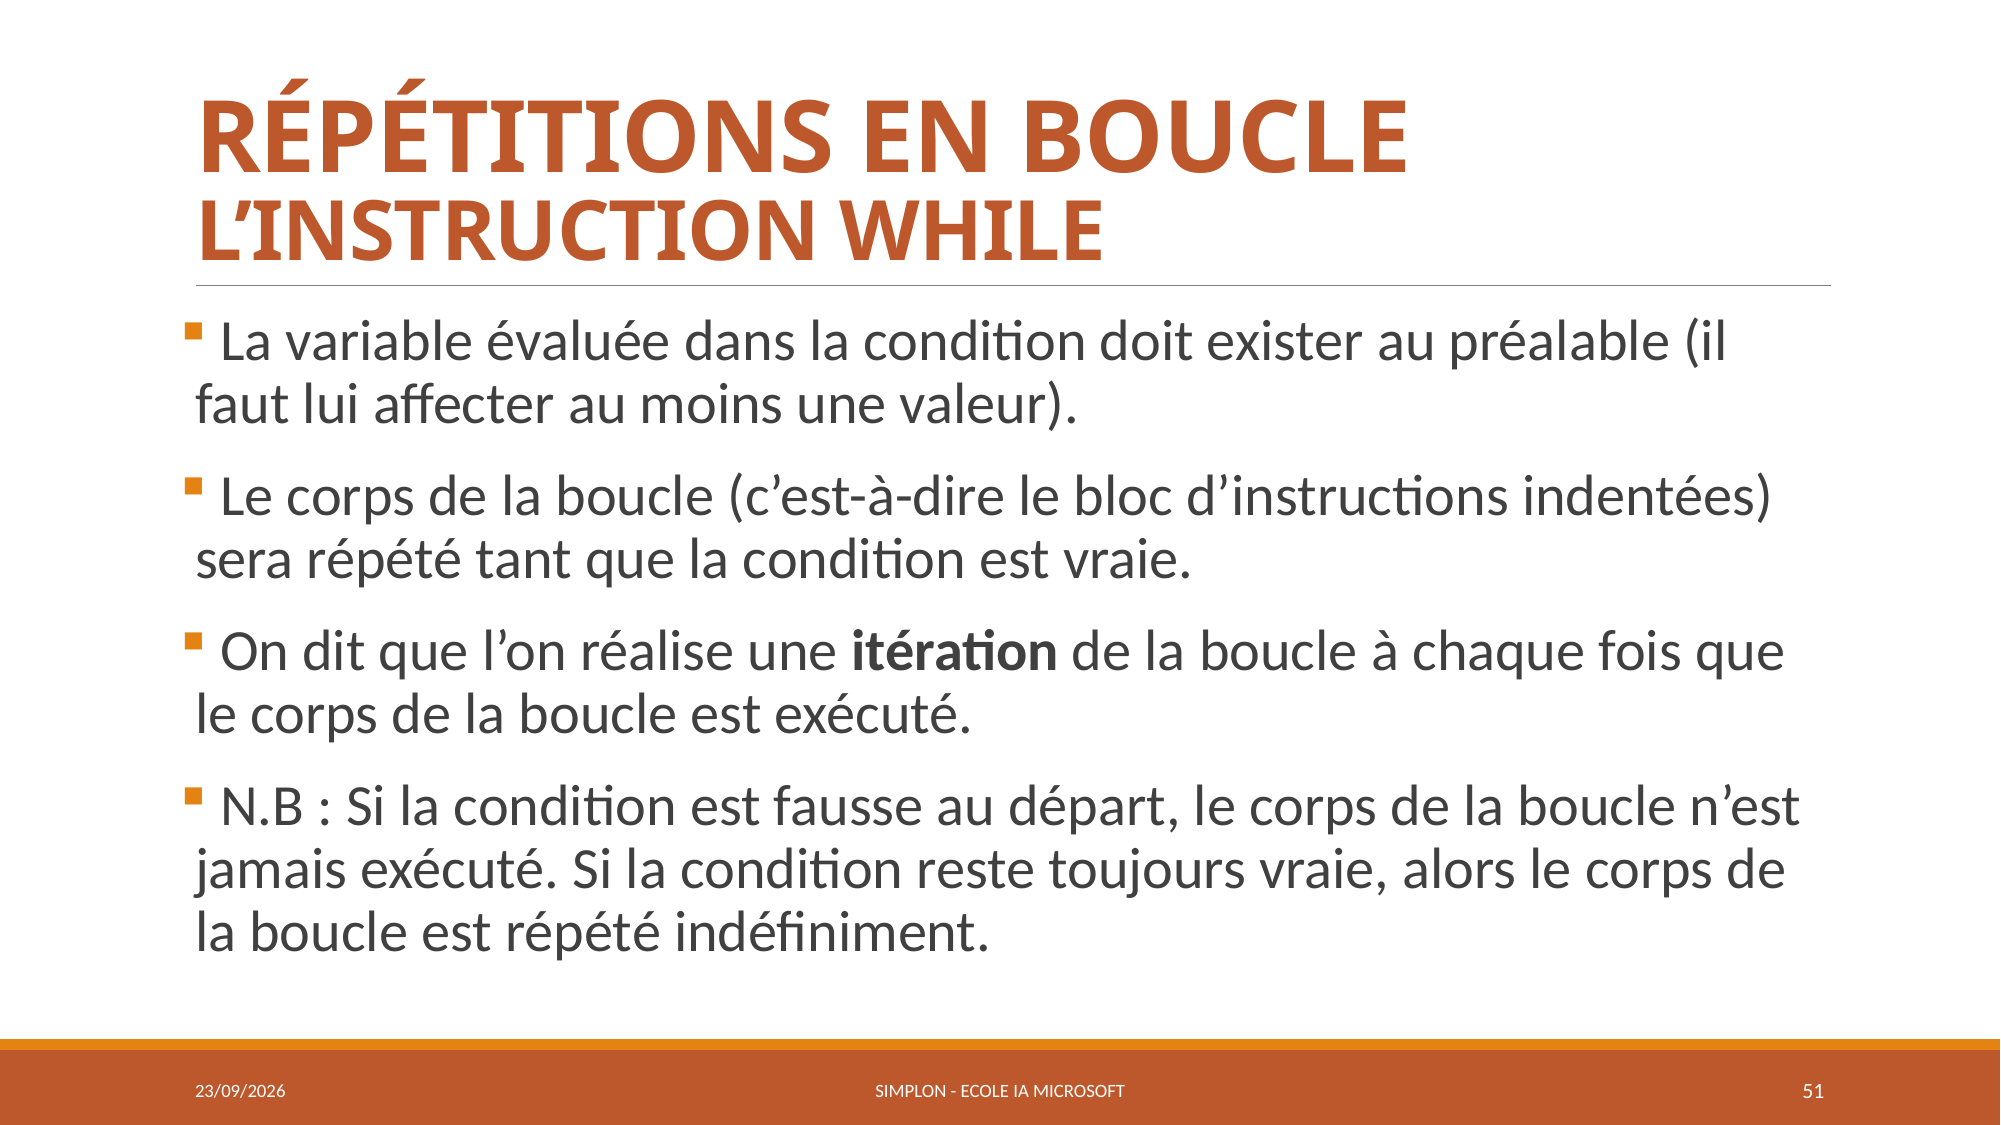

# RÉPÉTITIONS EN BOUCLE L’INSTRUCTION WHILE
 La variable évaluée dans la condition doit exister au préalable (il faut lui affecter au moins une valeur).
 Le corps de la boucle (c’est-à-dire le bloc d’instructions indentées) sera répété tant que la condition est vraie.
 On dit que l’on réalise une itération de la boucle à chaque fois que le corps de la boucle est exécuté.
 N.B : Si la condition est fausse au départ, le corps de la boucle n’est jamais exécuté. Si la condition reste toujours vraie, alors le corps de la boucle est répété indéfiniment.
Simplon - Ecole IA Microsoft